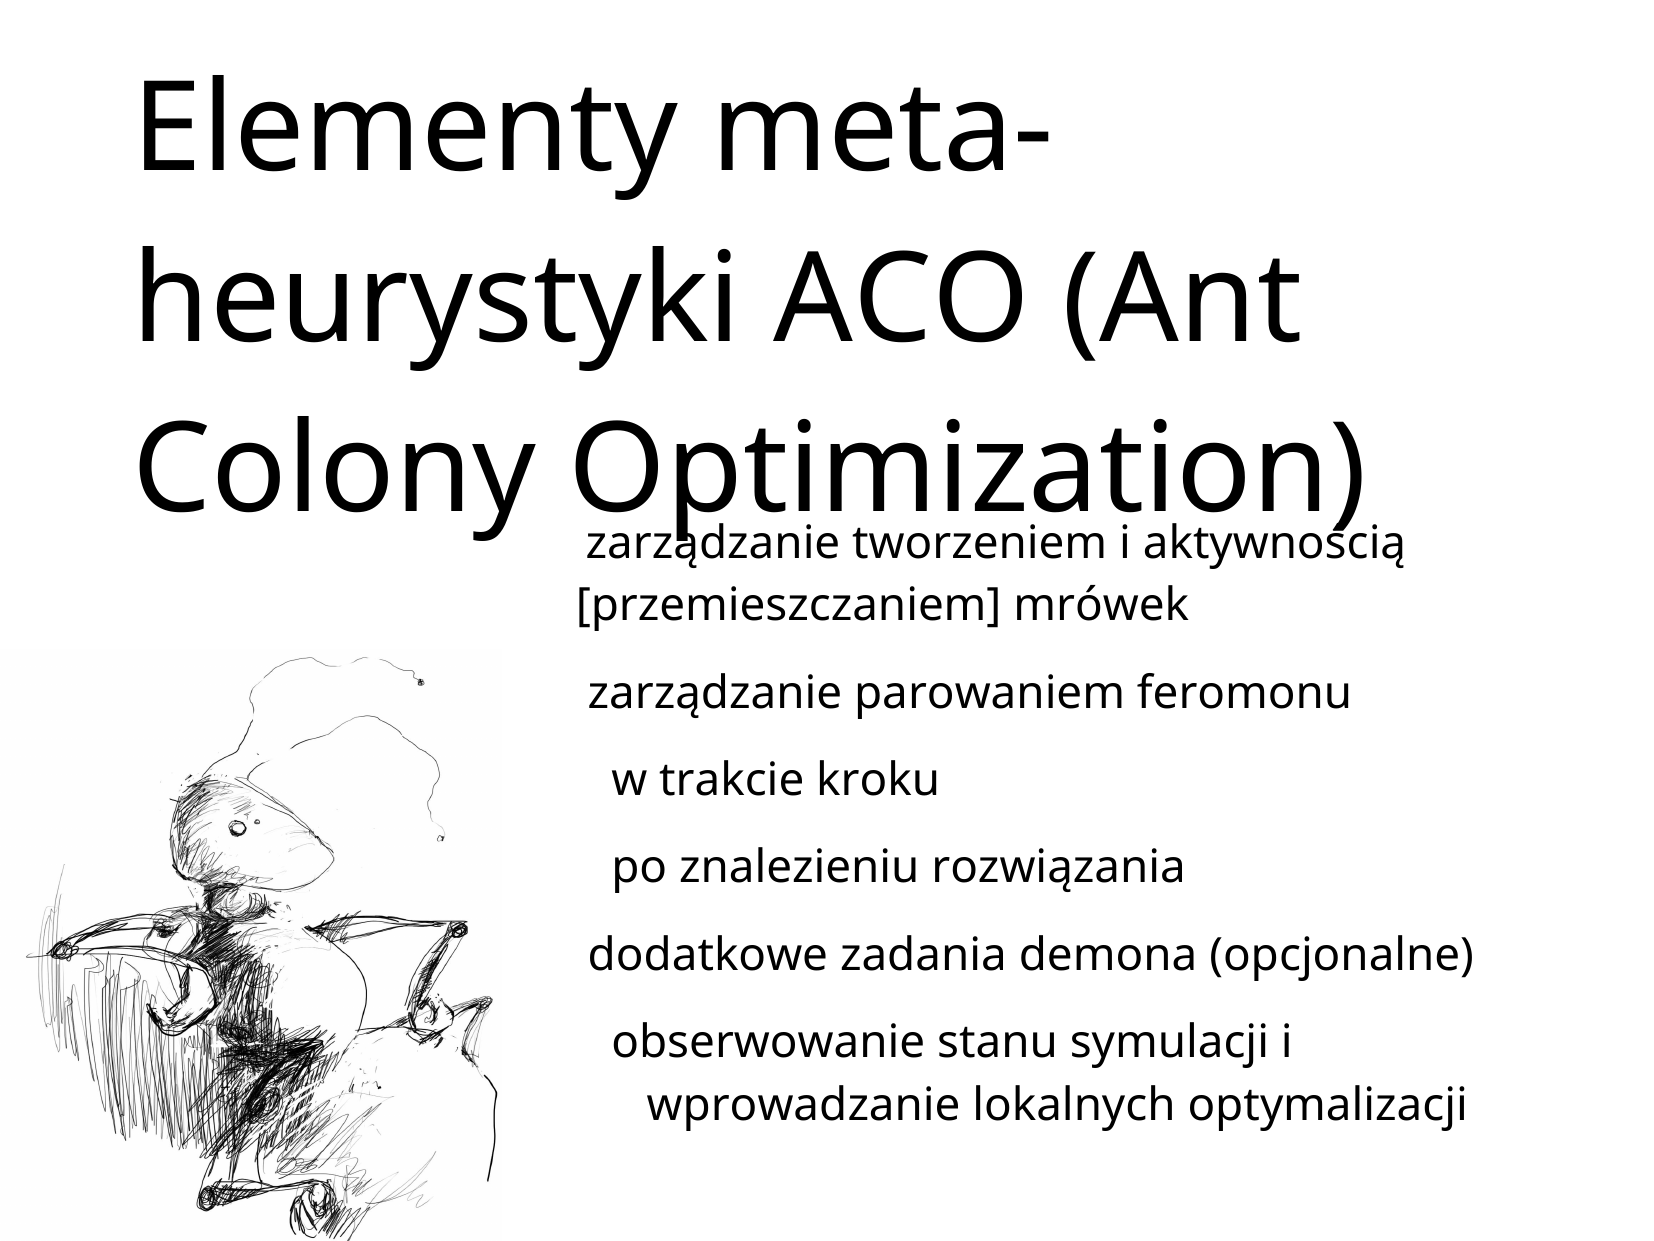

Elementy meta-heurystyki ACO (Ant Colony Optimization)
 zarządzanie tworzeniem i aktywnością [przemieszczaniem] mrówek
 zarządzanie parowaniem feromonu
w trakcie kroku
po znalezieniu rozwiązania
 dodatkowe zadania demona (opcjonalne)
obserwowanie stanu symulacji i wprowadzanie lokalnych optymalizacji